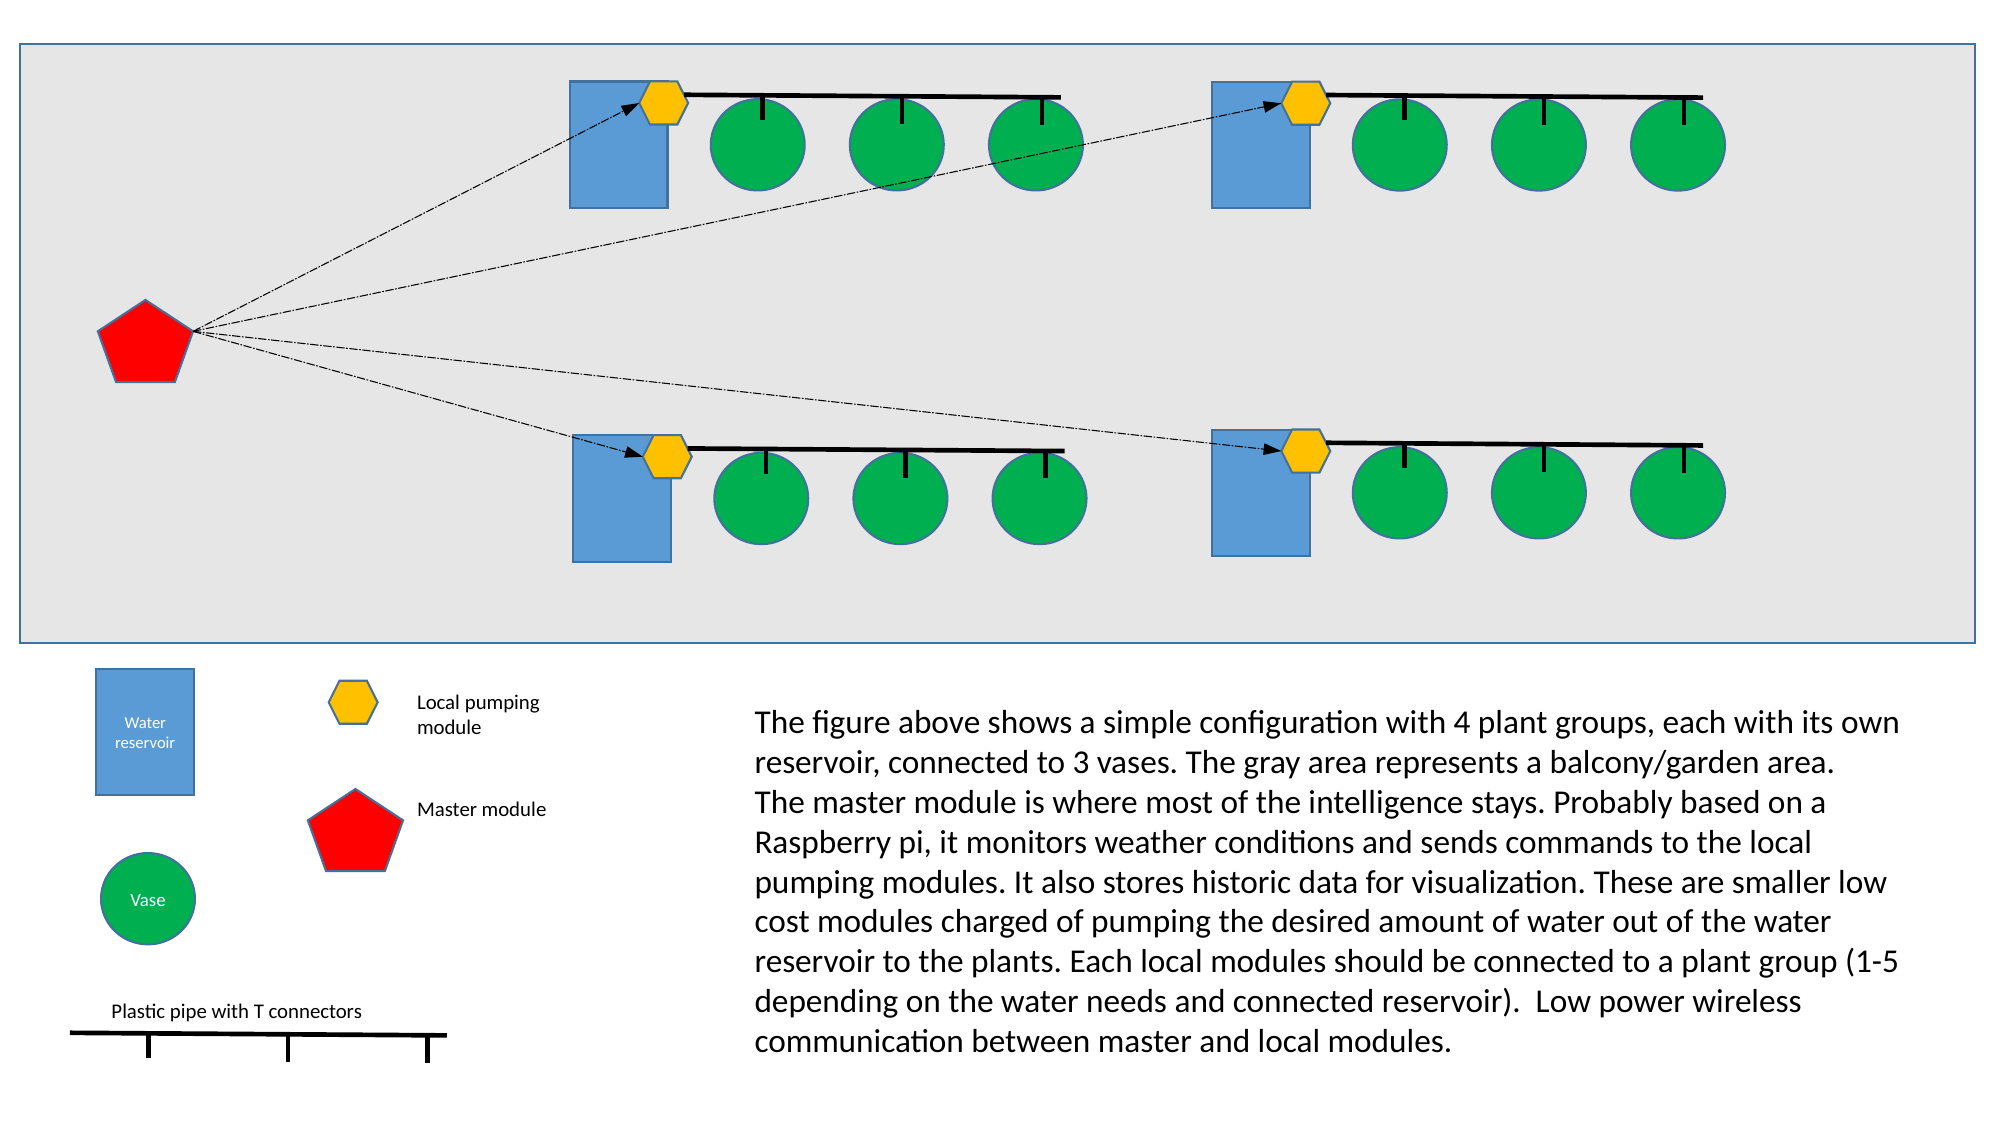

Water reservoir
Local pumping module
The figure above shows a simple configuration with 4 plant groups, each with its own reservoir, connected to 3 vases. The gray area represents a balcony/garden area.
The master module is where most of the intelligence stays. Probably based on a Raspberry pi, it monitors weather conditions and sends commands to the local pumping modules. It also stores historic data for visualization. These are smaller low cost modules charged of pumping the desired amount of water out of the water reservoir to the plants. Each local modules should be connected to a plant group (1-5 depending on the water needs and connected reservoir). Low power wireless communication between master and local modules.
Master module
Vase
Plastic pipe with T connectors